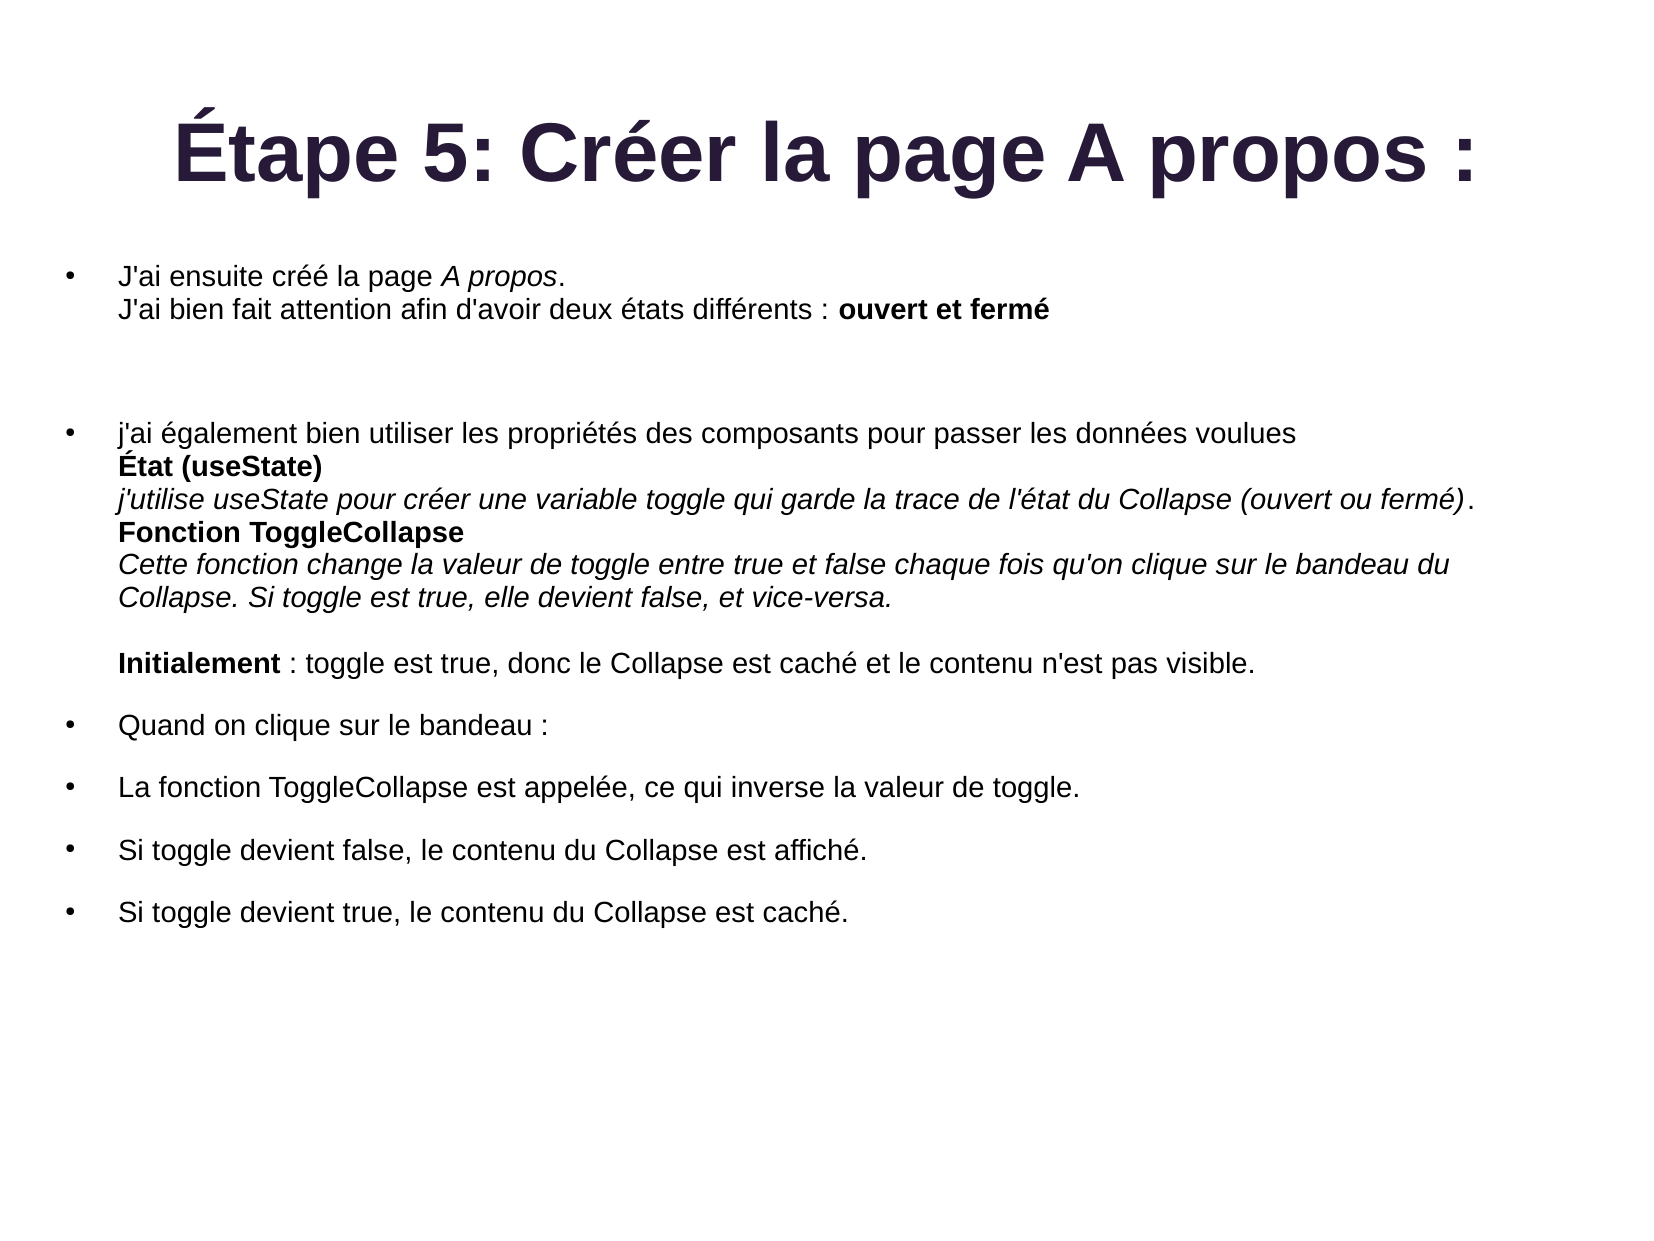

# Étape 5: Créer la page A propos :
J'ai ensuite créé la page A propos.
J'ai bien fait attention afin d'avoir deux états différents : ouvert et fermé
j'ai également bien utiliser les propriétés des composants pour passer les données voulues
État (useState)
j'utilise useState pour créer une variable toggle qui garde la trace de l'état du Collapse (ouvert ou fermé).
Fonction ToggleCollapse
Cette fonction change la valeur de toggle entre true et false chaque fois qu'on clique sur le bandeau du Collapse. Si toggle est true, elle devient false, et vice-versa.
Initialement : toggle est true, donc le Collapse est caché et le contenu n'est pas visible.
Quand on clique sur le bandeau :
La fonction ToggleCollapse est appelée, ce qui inverse la valeur de toggle.
Si toggle devient false, le contenu du Collapse est affiché.
Si toggle devient true, le contenu du Collapse est caché.